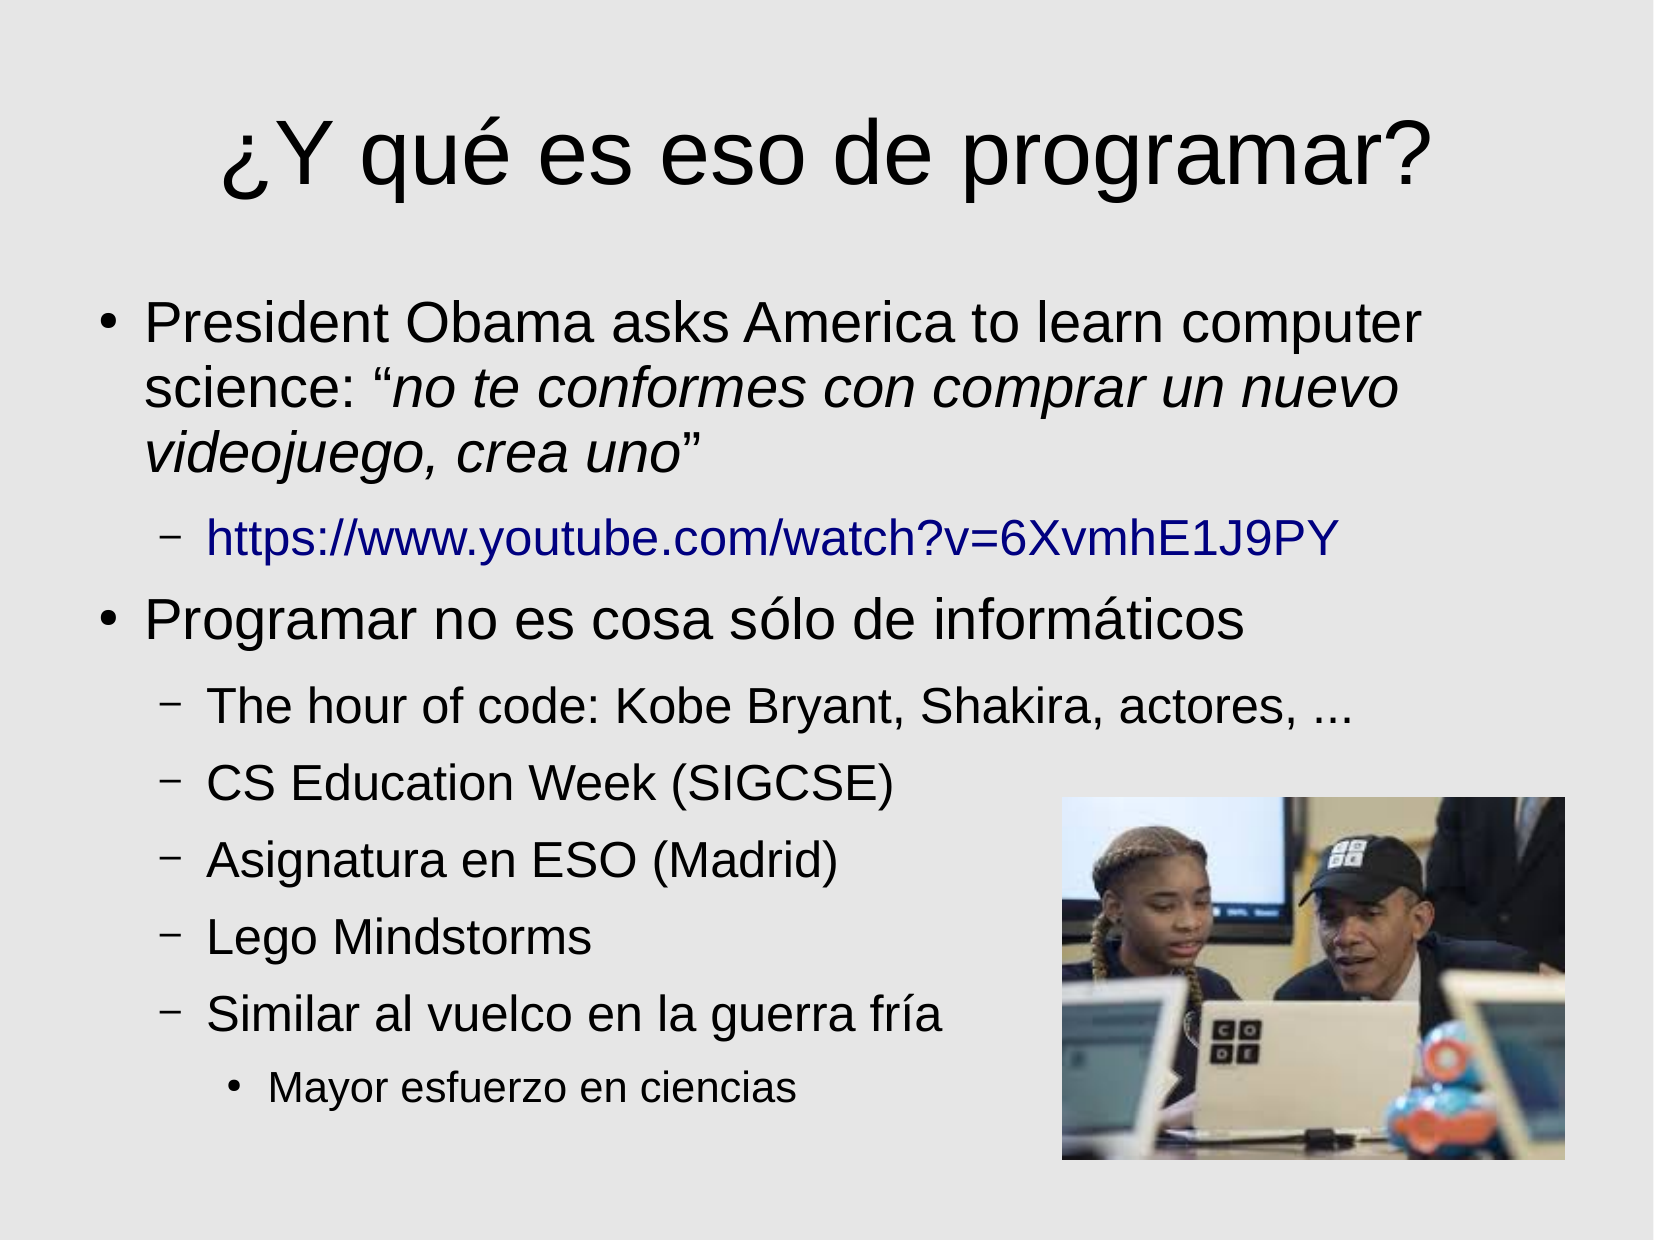

# ¿Y qué es eso de programar?
President Obama asks America to learn computer science: “no te conformes con comprar un nuevo videojuego, crea uno”
https://www.youtube.com/watch?v=6XvmhE1J9PY
Programar no es cosa sólo de informáticos
The hour of code: Kobe Bryant, Shakira, actores, ...
CS Education Week (SIGCSE)
Asignatura en ESO (Madrid)
Lego Mindstorms
Similar al vuelco en la guerra fría
Mayor esfuerzo en ciencias